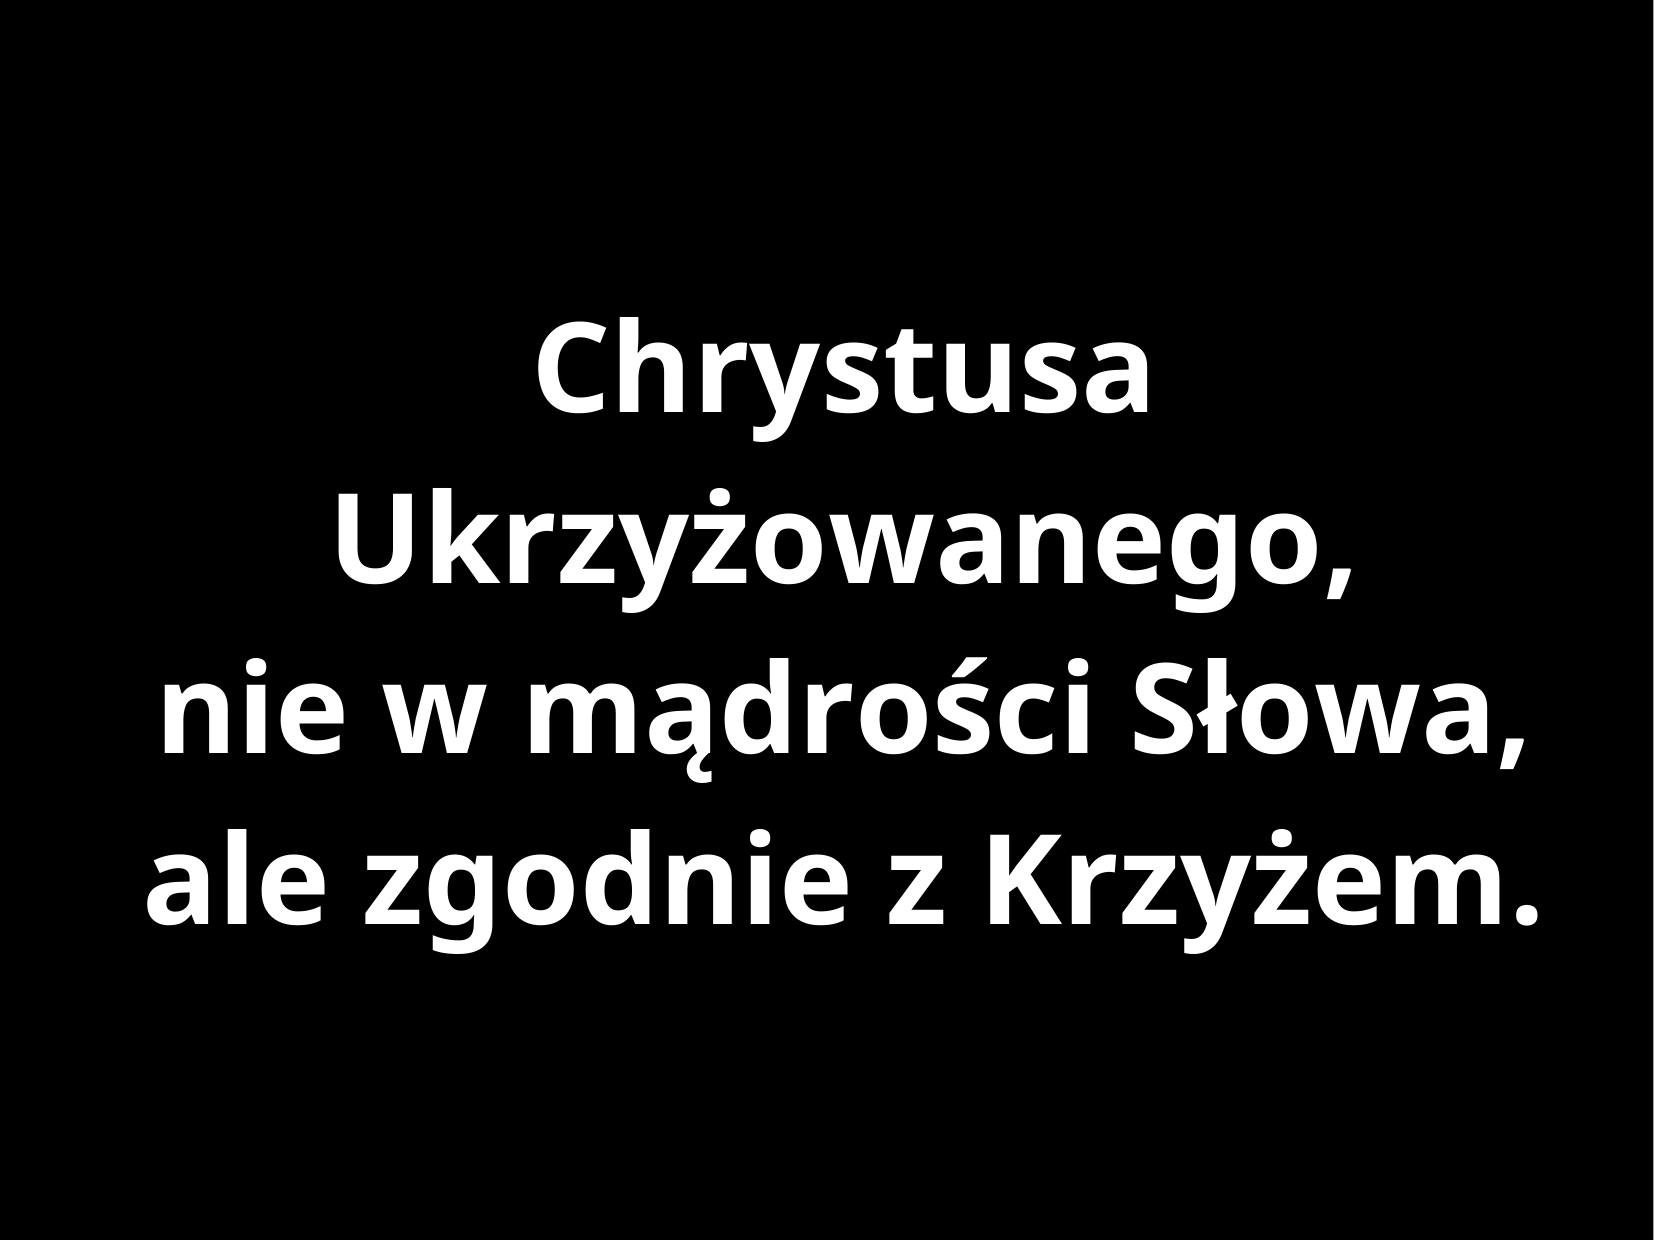

# Chrystusa
Ukrzyżowanego,
nie w mądrości Słowa,
ale zgodnie z Krzyżem.